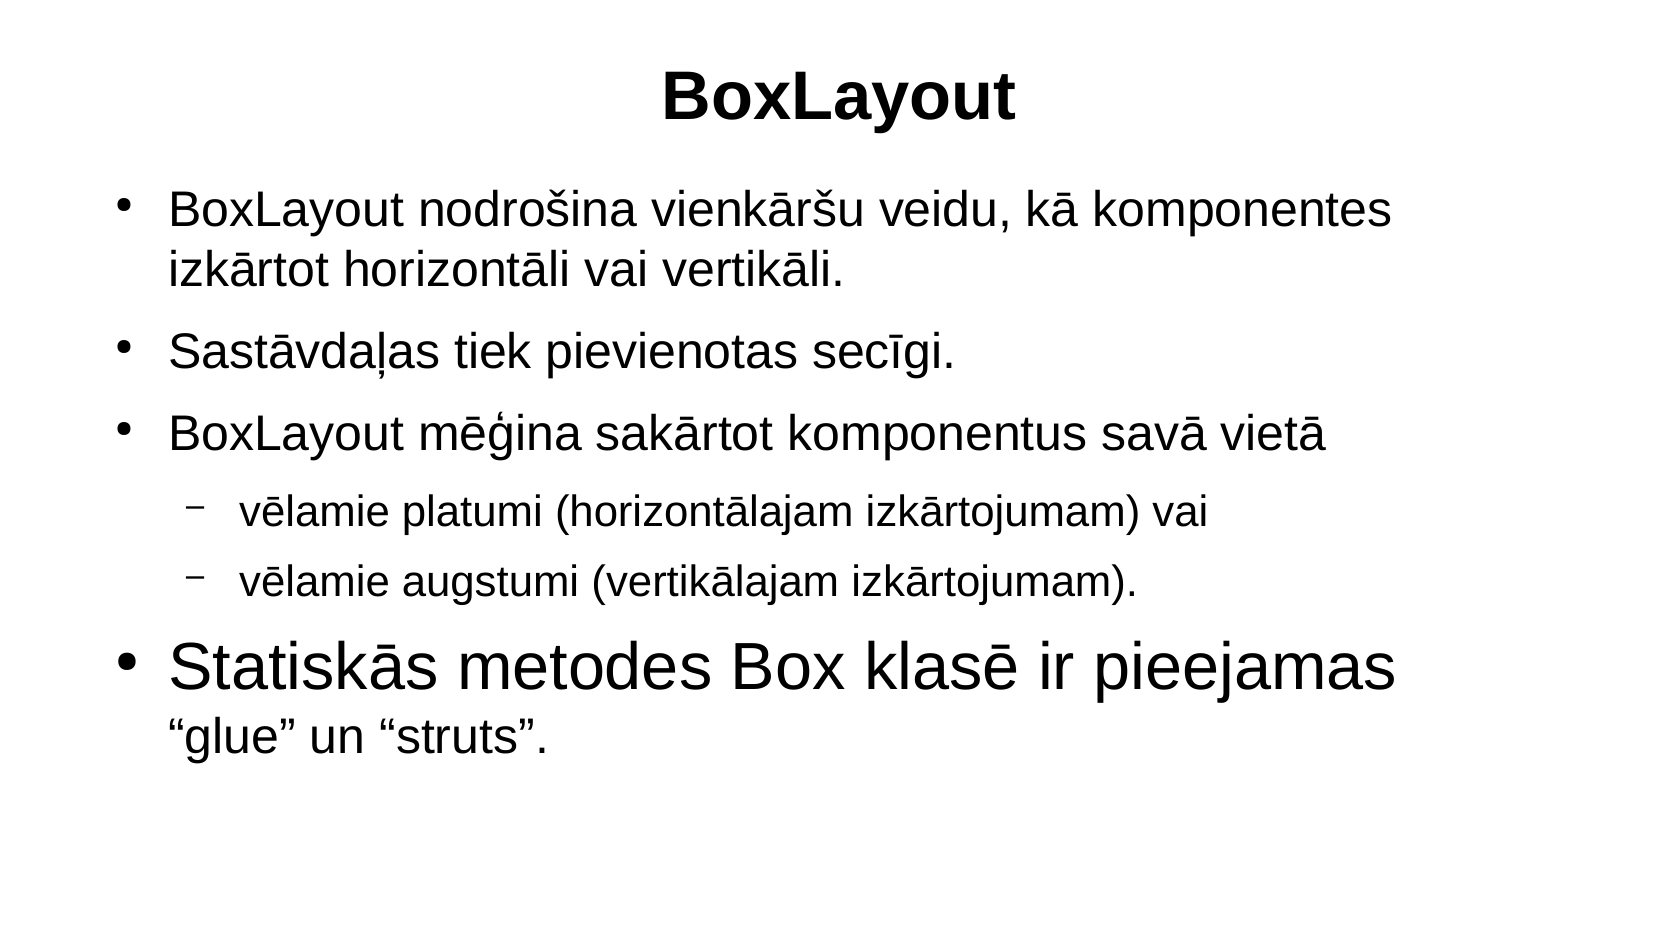

# BoxLayout
BoxLayout nodrošina vienkāršu veidu, kā komponentes izkārtot horizontāli vai vertikāli.
Sastāvdaļas tiek pievienotas secīgi.
BoxLayout mēģina sakārtot komponentus savā vietā
vēlamie platumi (horizontālajam izkārtojumam) vai
vēlamie augstumi (vertikālajam izkārtojumam).
Statiskās metodes Box klasē ir pieejamas “glue” un “struts”.